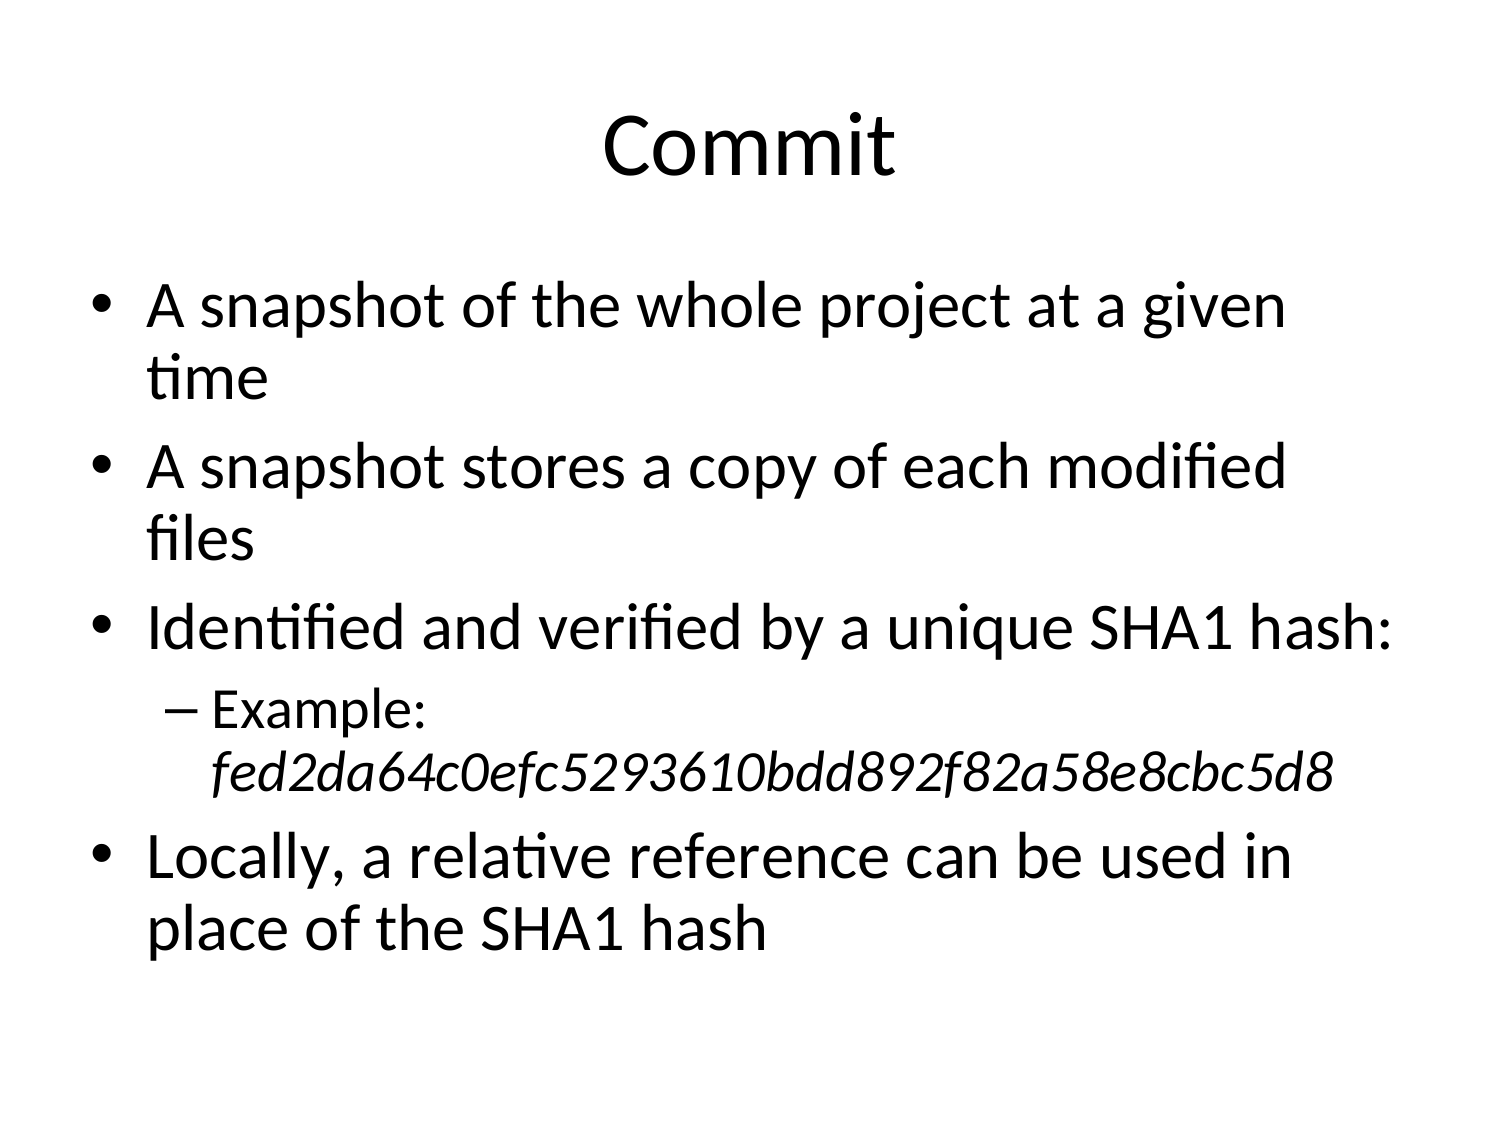

# Commit
A snapshot of the whole project at a given time
A snapshot stores a copy of each modified files
Identified and verified by a unique SHA1 hash:
Example: fed2da64c0efc5293610bdd892f82a58e8cbc5d8
Locally, a relative reference can be used in place of the SHA1 hash